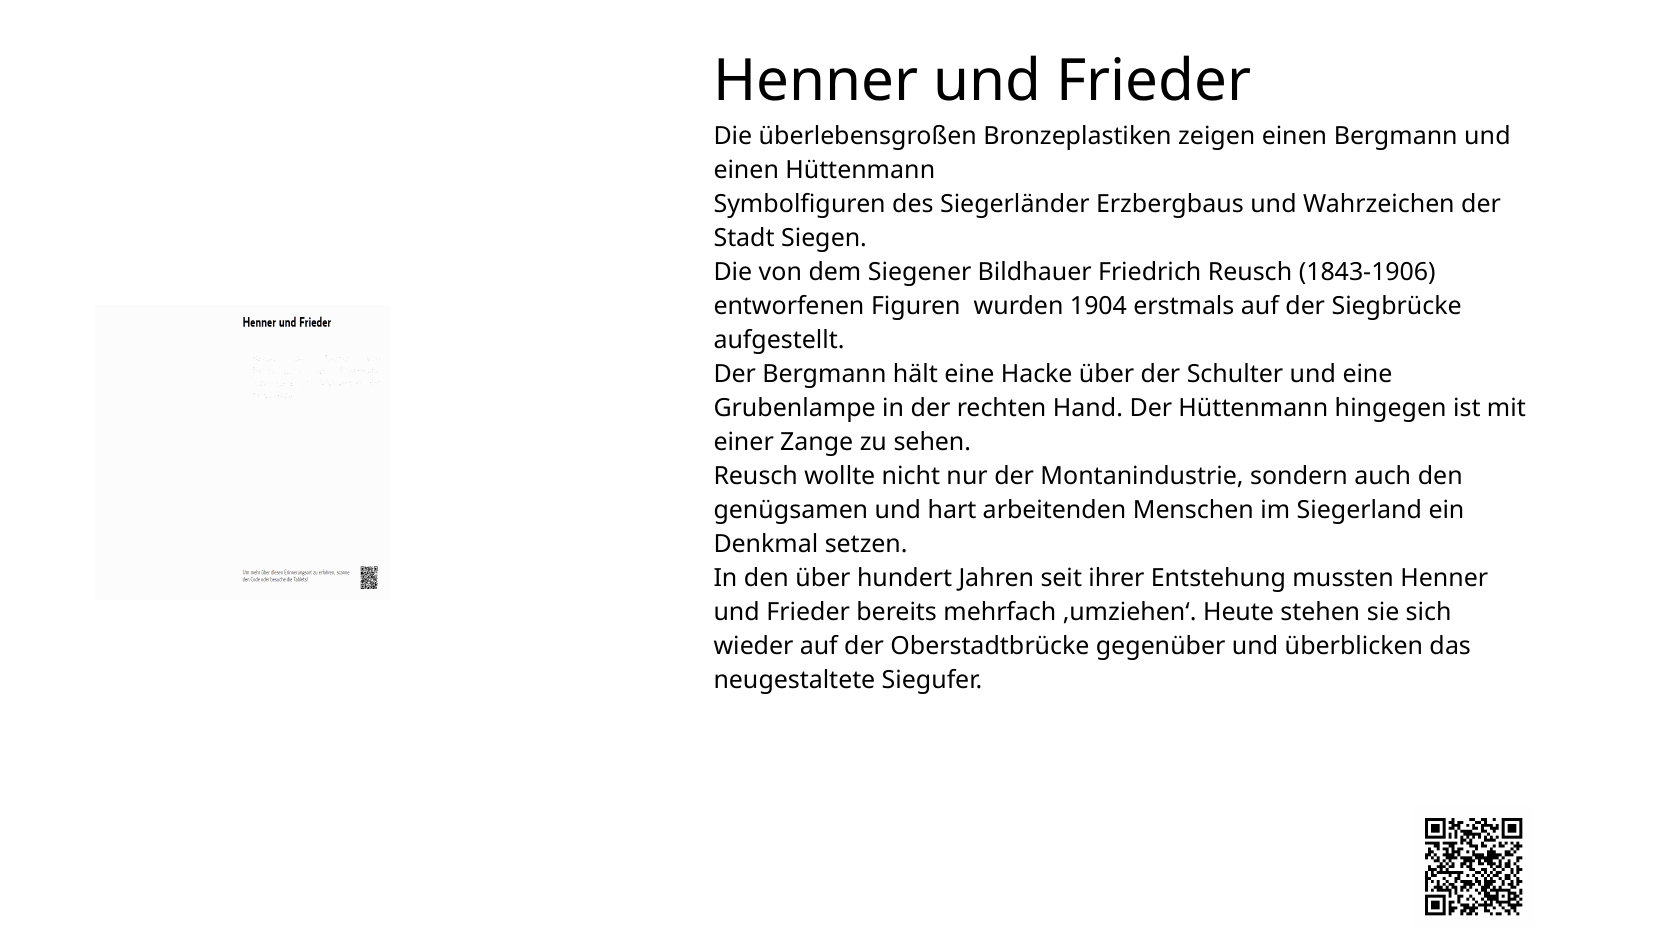

Henner und Frieder
Die überlebensgroßen Bronzeplastiken zeigen einen Bergmann und einen Hüttenmann
Symbolfiguren des Siegerländer Erzbergbaus und Wahrzeichen der Stadt Siegen.
Die von dem Siegener Bildhauer Friedrich Reusch (1843-1906) entworfenen Figuren wurden 1904 erstmals auf der Siegbrücke aufgestellt.
Der Bergmann hält eine Hacke über der Schulter und eine Grubenlampe in der rechten Hand. Der Hüttenmann hingegen ist mit einer Zange zu sehen.
Reusch wollte nicht nur der Montanindustrie, sondern auch den genügsamen und hart arbeitenden Menschen im Siegerland ein Denkmal setzen.
In den über hundert Jahren seit ihrer Entstehung mussten Henner und Frieder bereits mehrfach ‚umziehen‘. Heute stehen sie sich wieder auf der Oberstadtbrücke gegenüber und überblicken das neugestaltete Siegufer.
#